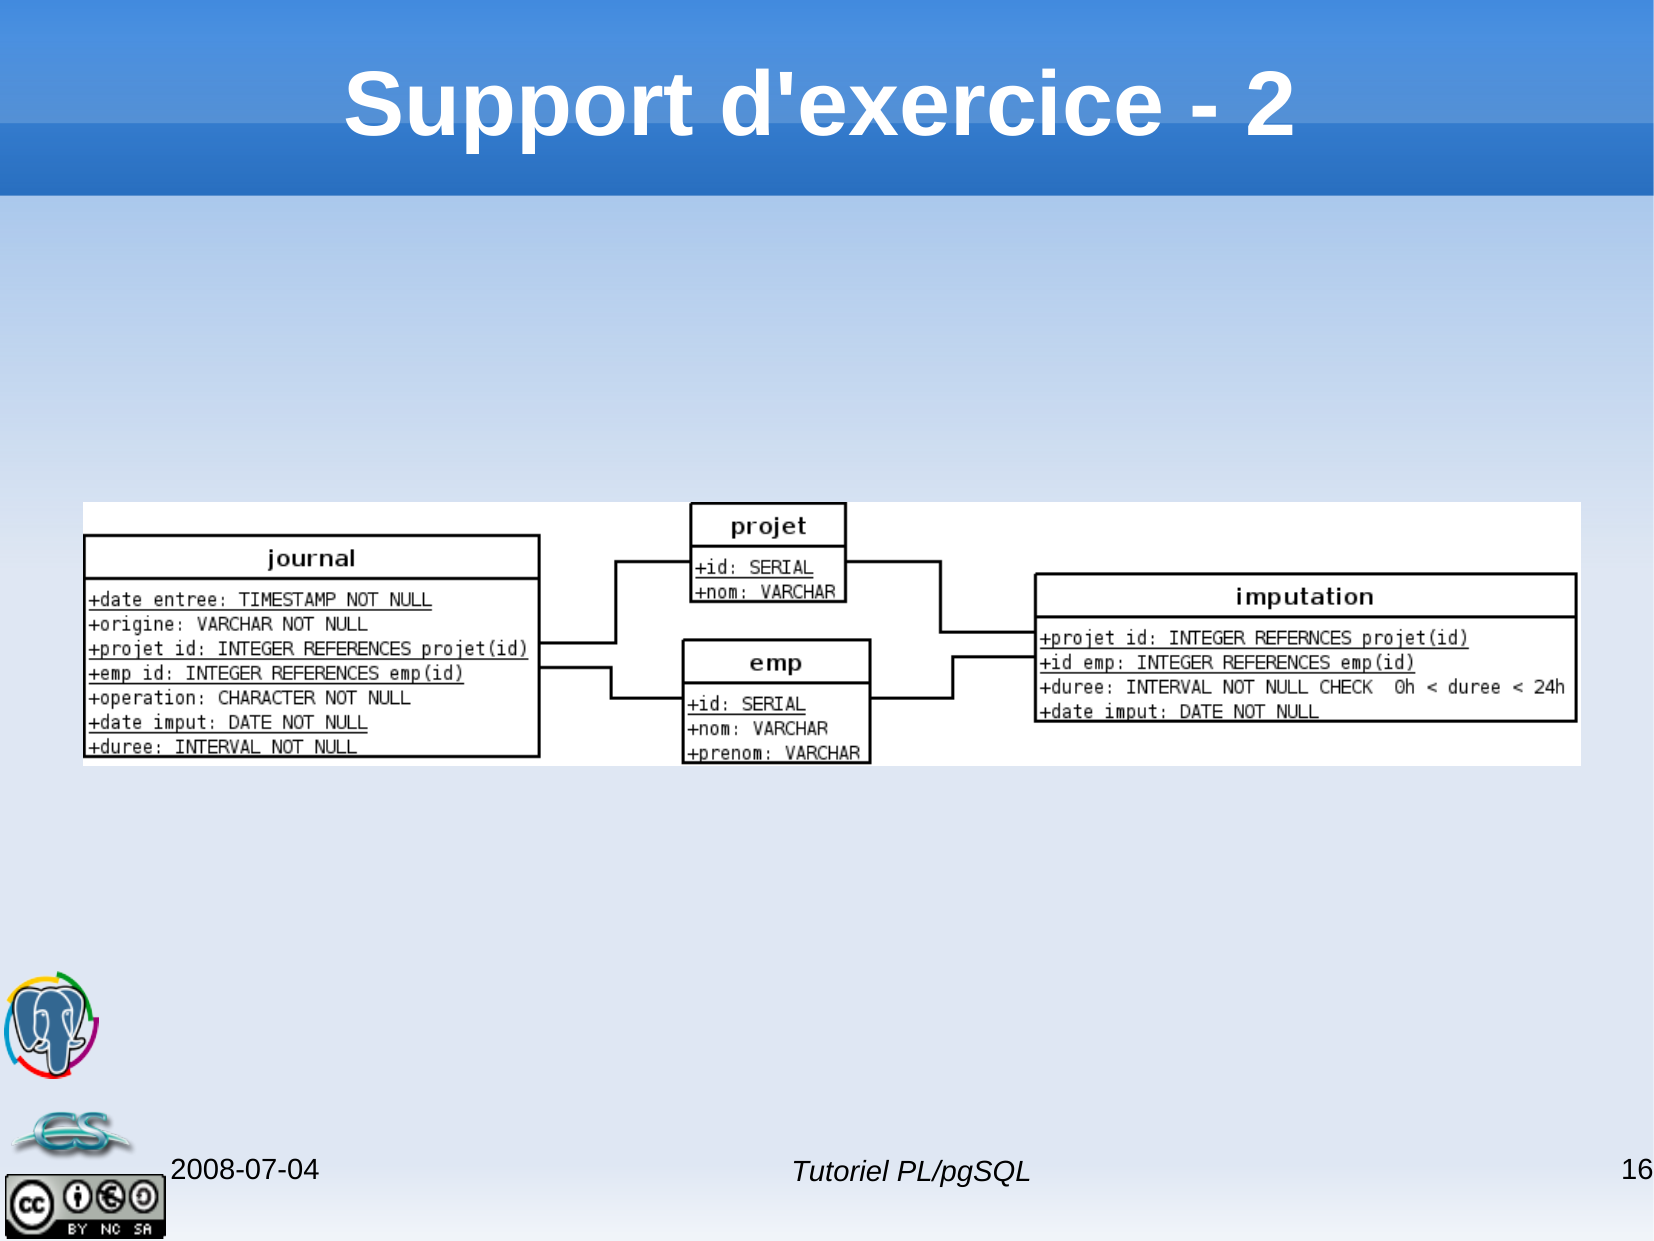

# Support d'exercice - 2
2008-07-04
16
Tutoriel PL/pgSQL